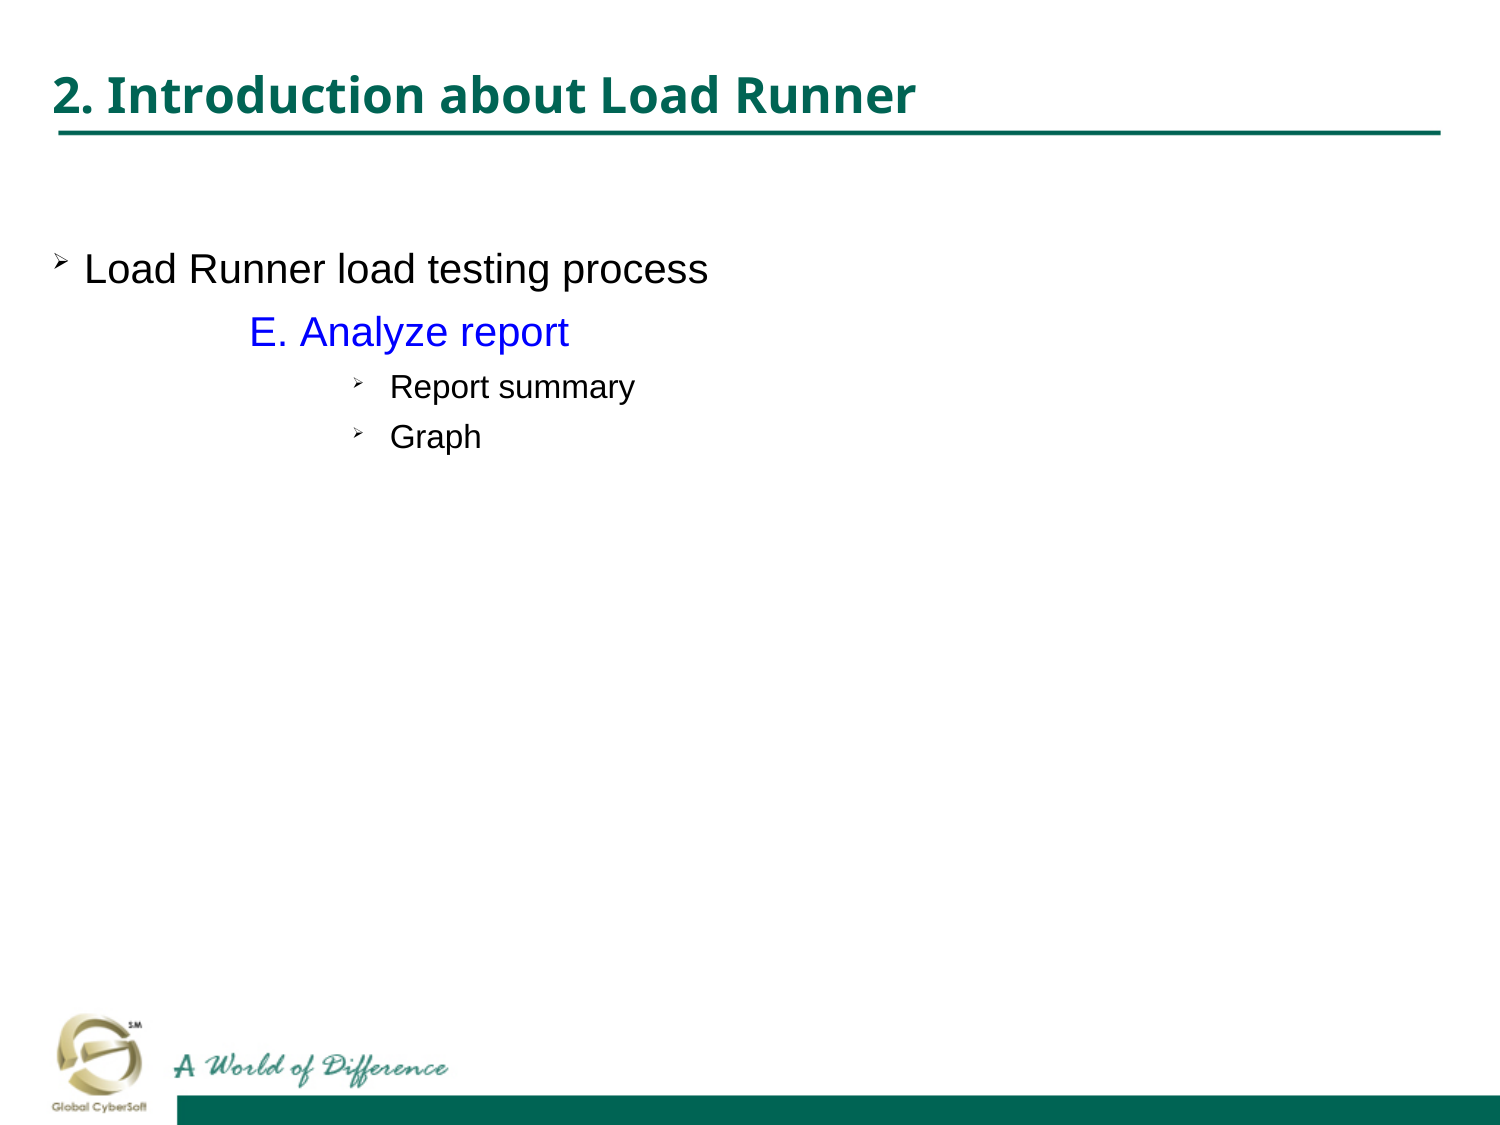

# 2. Introduction about Load Runner
 Load Runner load testing process
E. Analyze report
Report summary
Graph